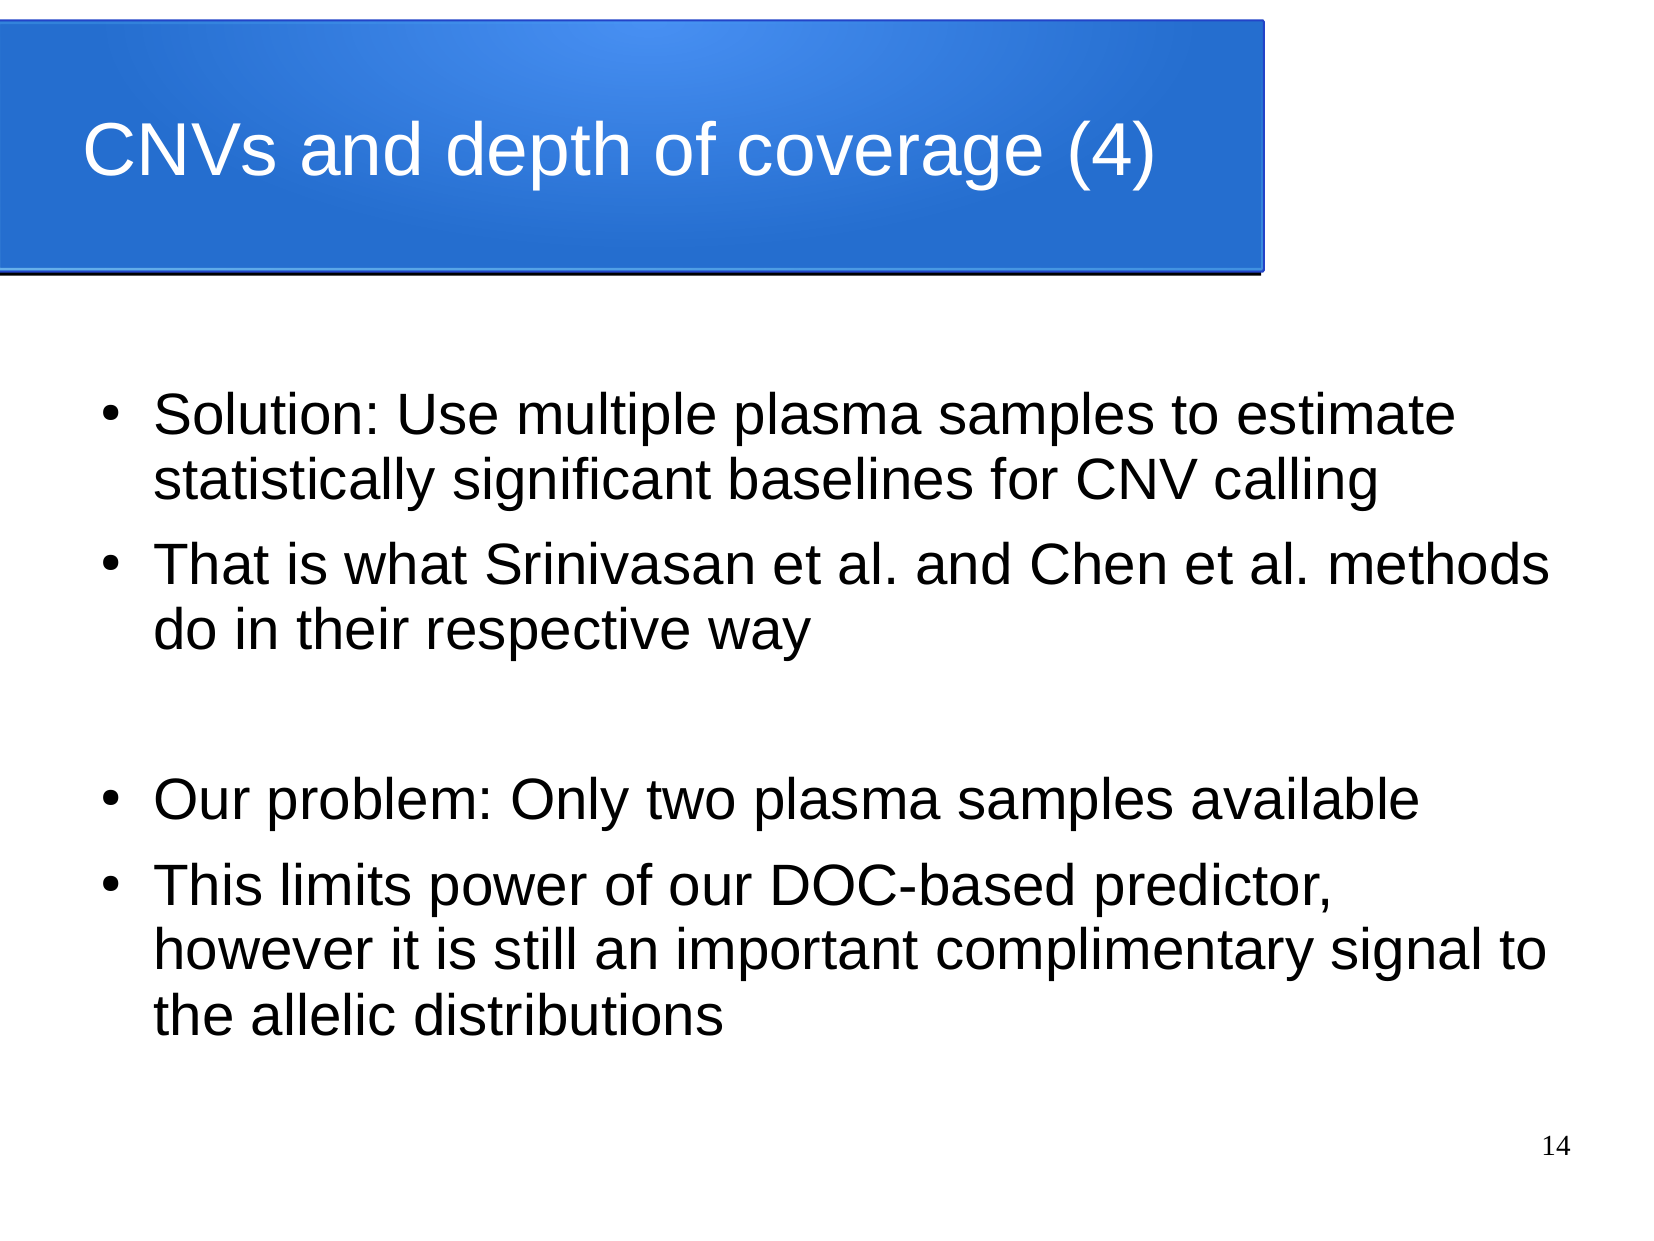

# CNVs and depth of coverage (4)
Solution: Use multiple plasma samples to estimate statistically significant baselines for CNV calling
That is what Srinivasan et al. and Chen et al. methods do in their respective way
Our problem: Only two plasma samples available
This limits power of our DOC-based predictor, however it is still an important complimentary signal to the allelic distributions
14